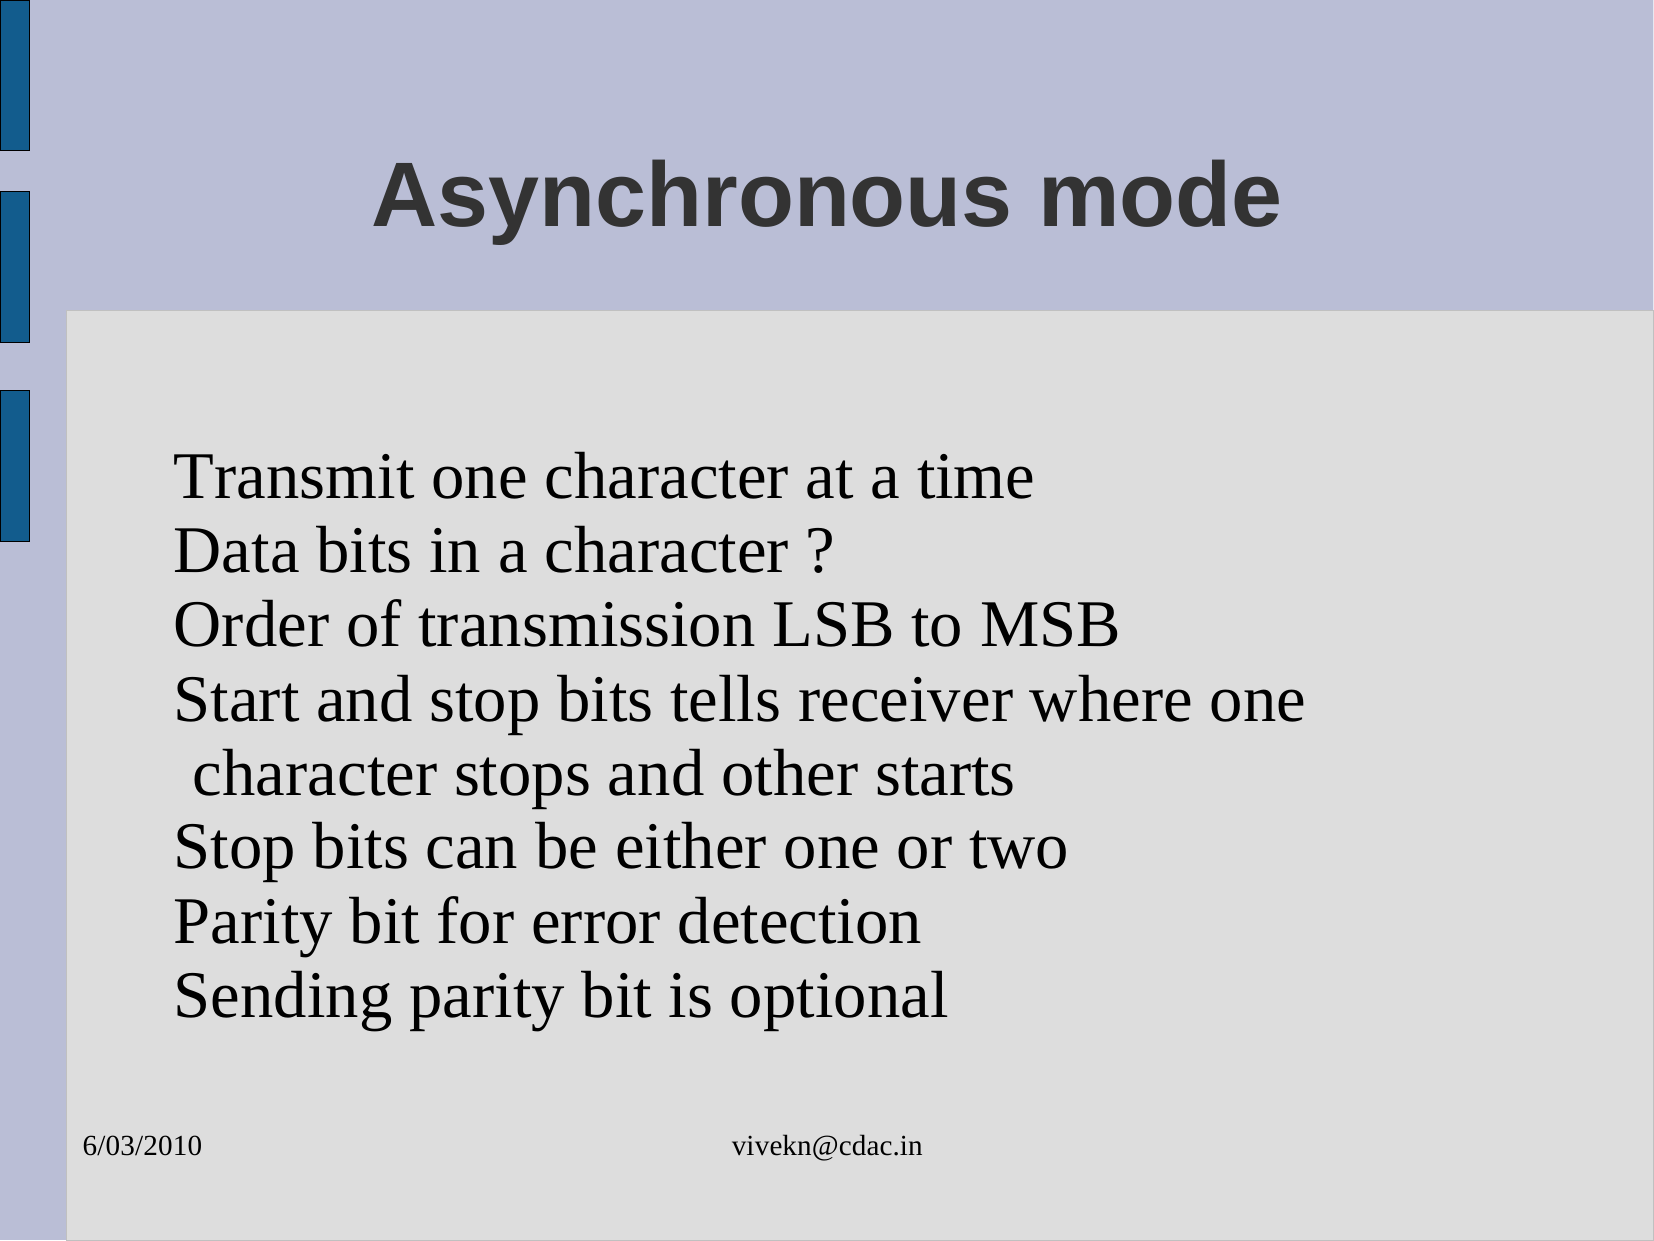

# Asynchronous mode
 Transmit one character at a time
 Data bits in a character ?
 Order of transmission LSB to MSB
 Start and stop bits tells receiver where one character stops and other starts
 Stop bits can be either one or two
 Parity bit for error detection
 Sending parity bit is optional